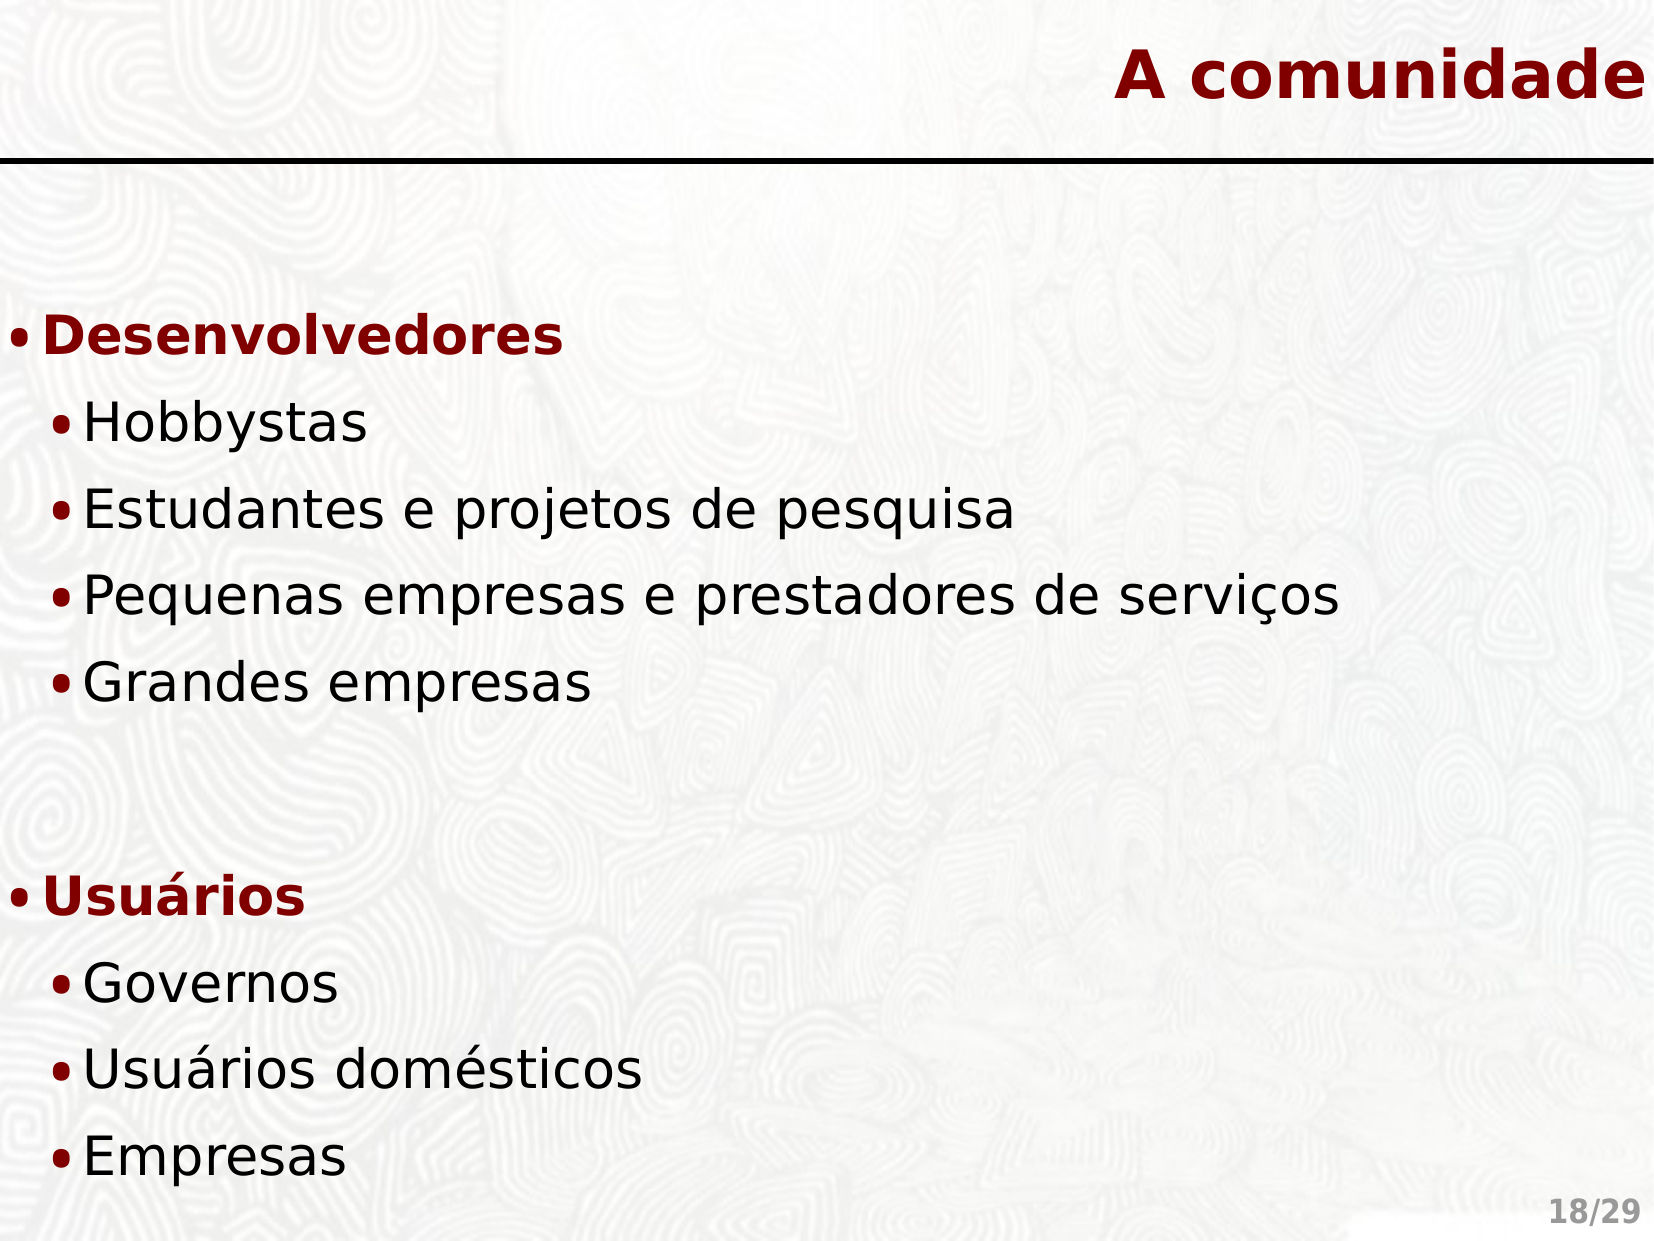

# A comunidade
Desenvolvedores
Hobbystas
Estudantes e projetos de pesquisa
Pequenas empresas e prestadores de serviços
Grandes empresas
Usuários
Governos
Usuários domésticos
Empresas
18